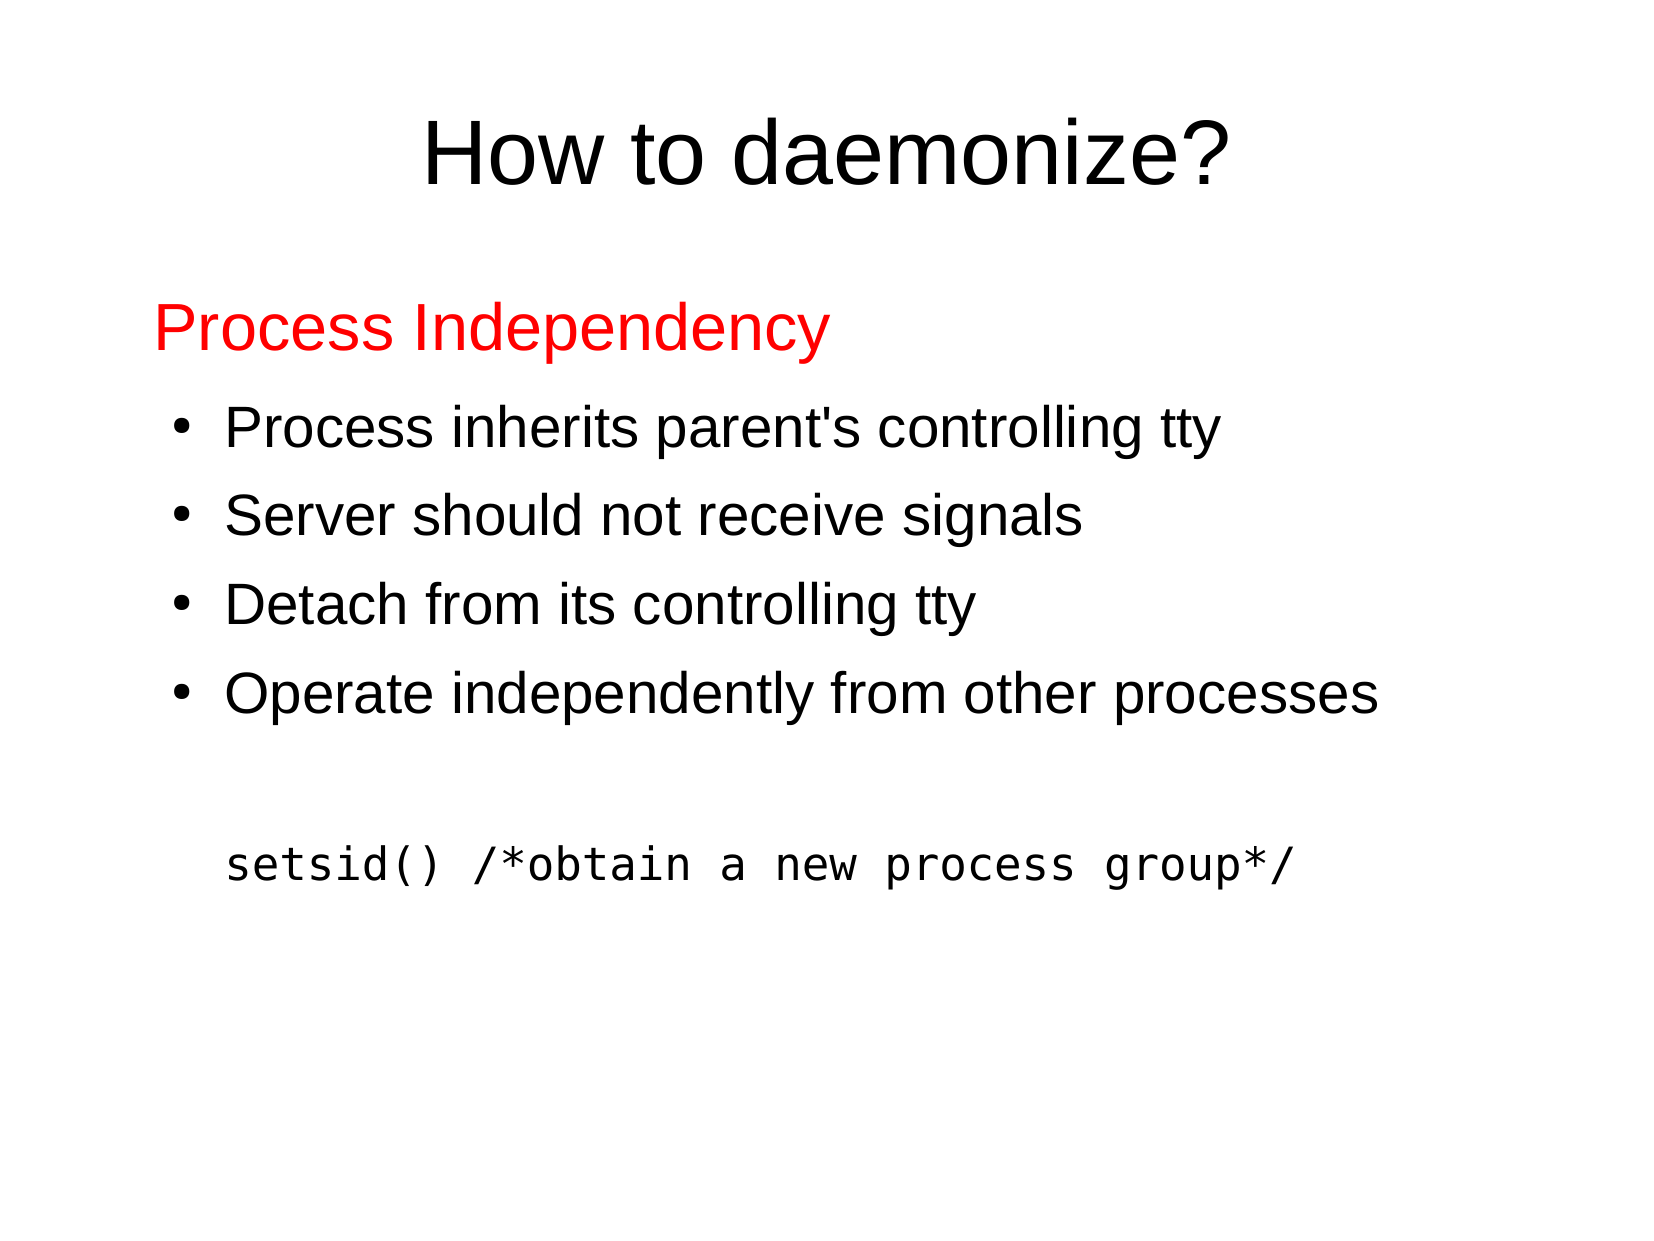

# How to daemonize?
Process Independency
Process inherits parent's controlling tty
Server should not receive signals
Detach from its controlling tty
Operate independently from other processes
setsid() /*obtain a new process group*/